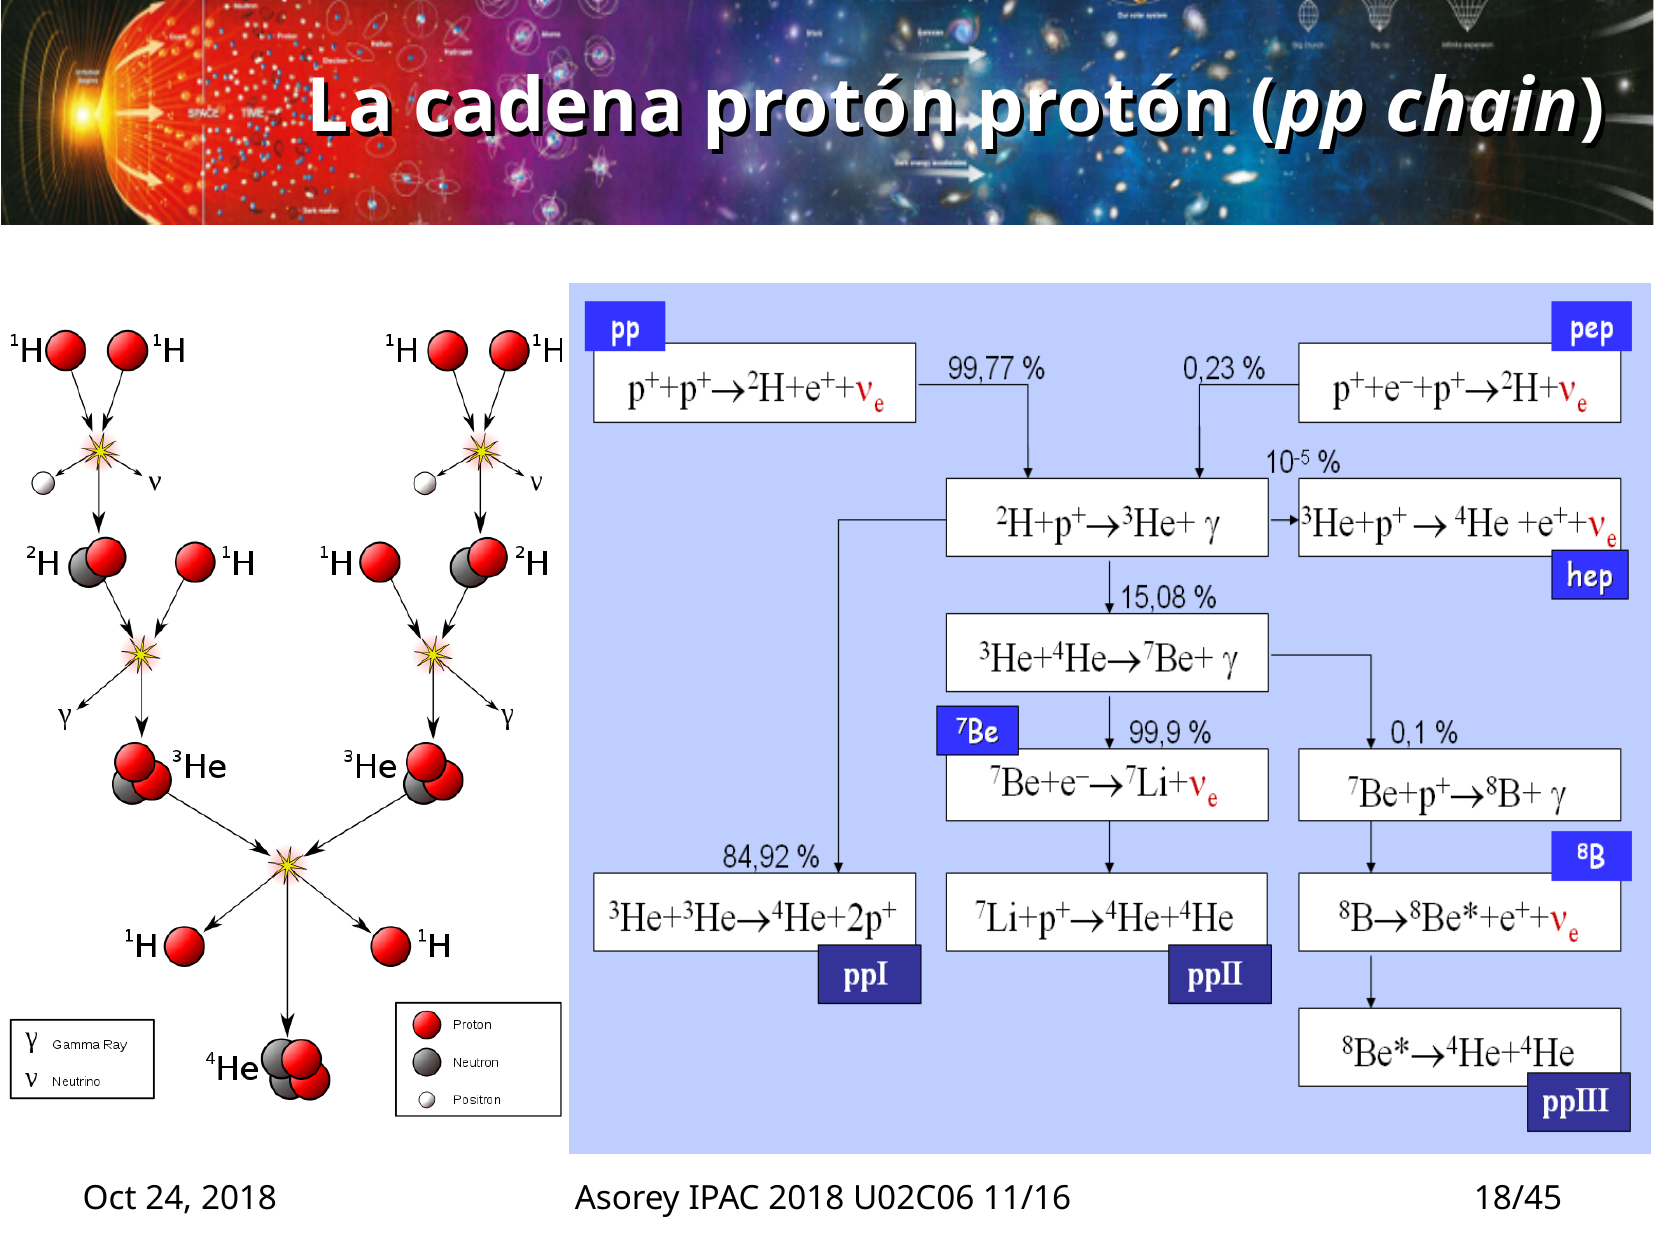

# La cadena protón protón (pp chain)
Oct 24, 2018
Asorey IPAC 2018 U02C06 11/16
18